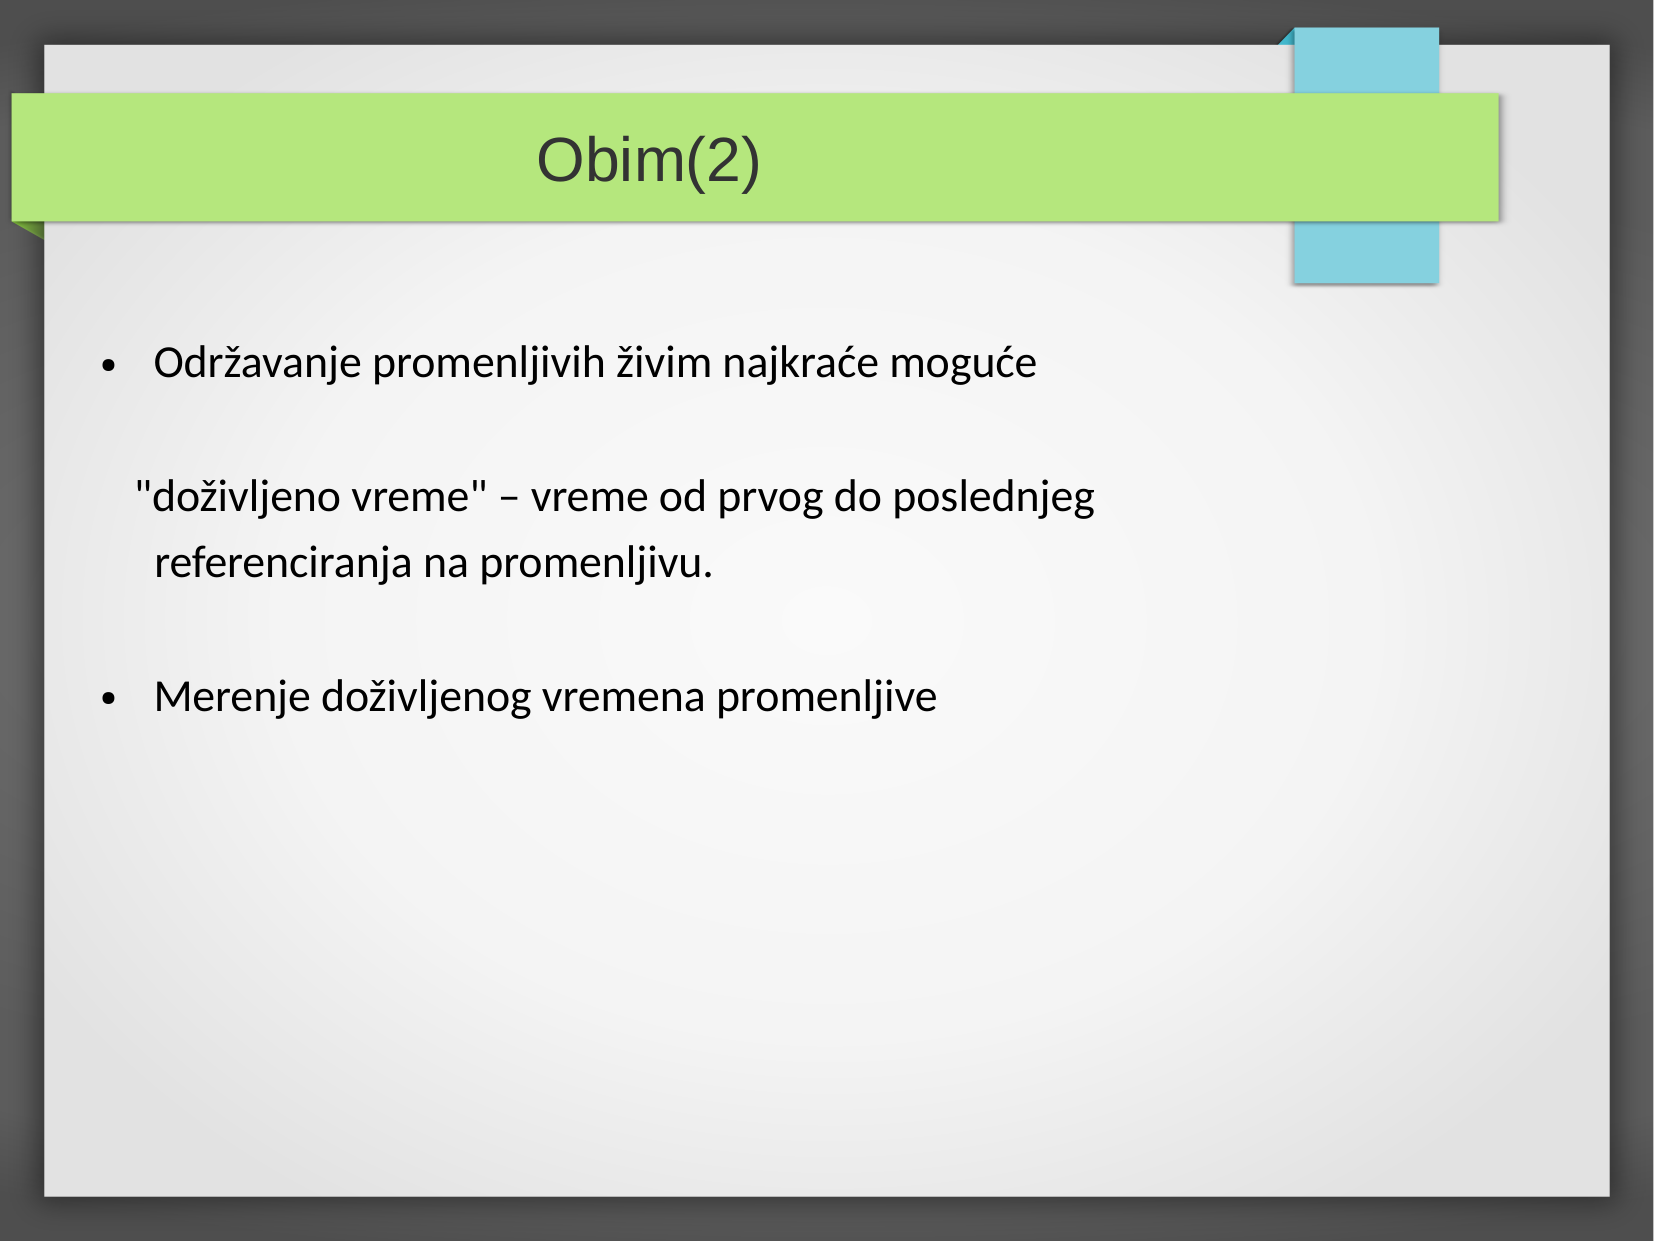

# Obim(2)
Održavanje promenljivih živim najkraće moguće
 "doživljeno vreme" – vreme od prvog do poslednjeg
 referenciranja na promenljivu.
Merenje doživljenog vremena promenljive